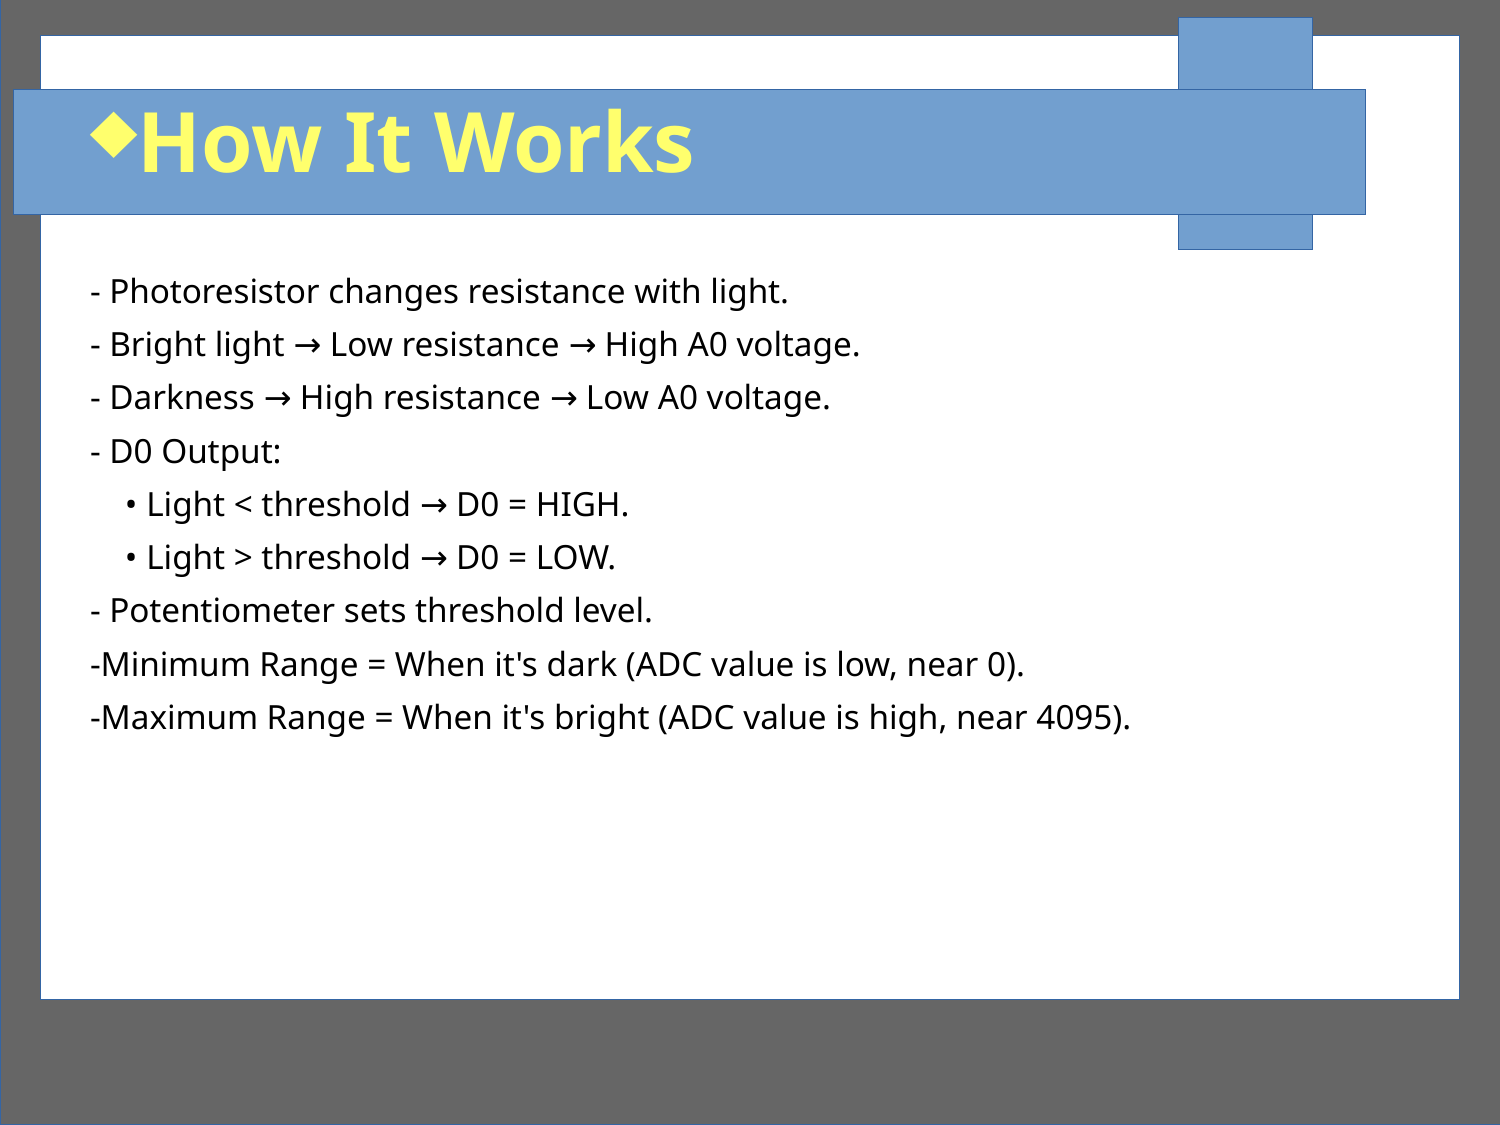

# How It Works
- Photoresistor changes resistance with light.
- Bright light → Low resistance → High A0 voltage.
- Darkness → High resistance → Low A0 voltage.
- D0 Output:
 • Light < threshold → D0 = HIGH.
 • Light > threshold → D0 = LOW.
- Potentiometer sets threshold level.
-Minimum Range = When it's dark (ADC value is low, near 0).
-Maximum Range = When it's bright (ADC value is high, near 4095).